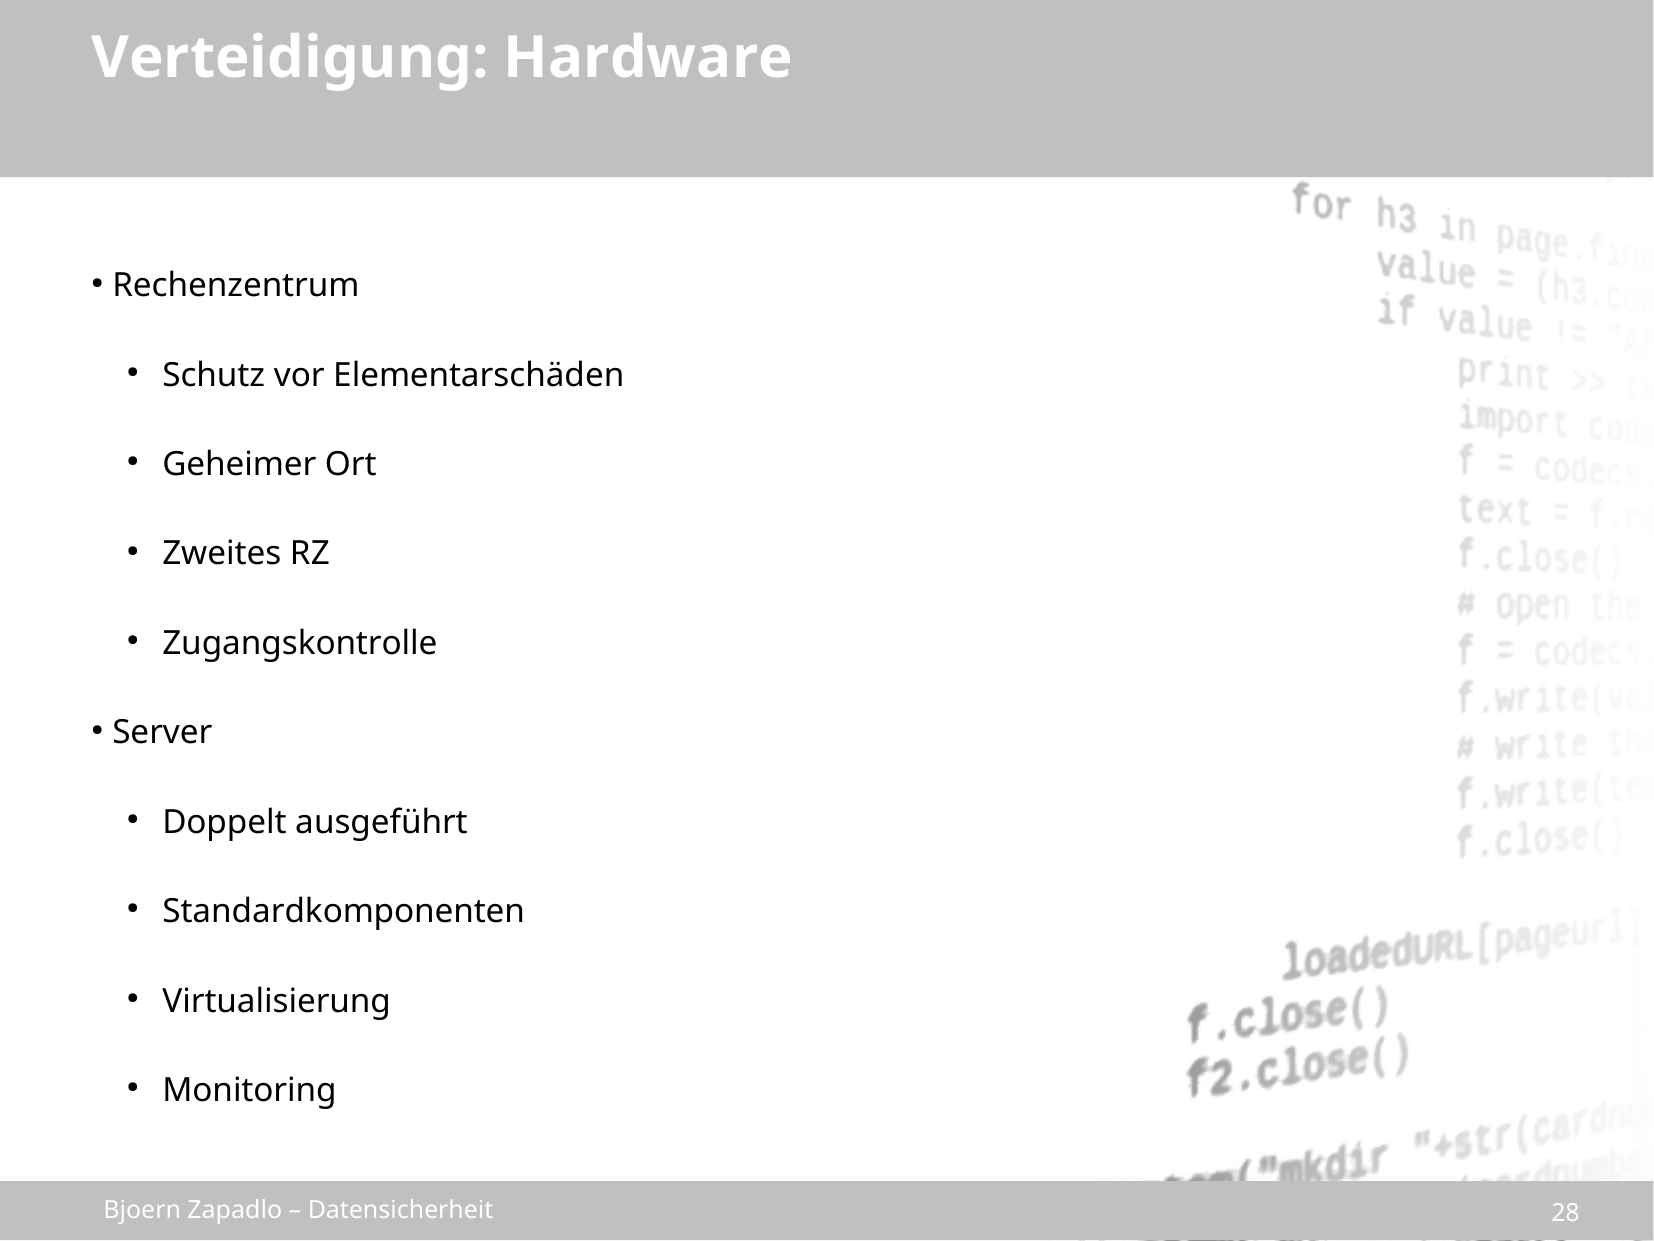

Verteidigung: Hardware
 Rechenzentrum
Schutz vor Elementarschäden
Geheimer Ort
Zweites RZ
Zugangskontrolle
 Server
Doppelt ausgeführt
Standardkomponenten
Virtualisierung
Monitoring